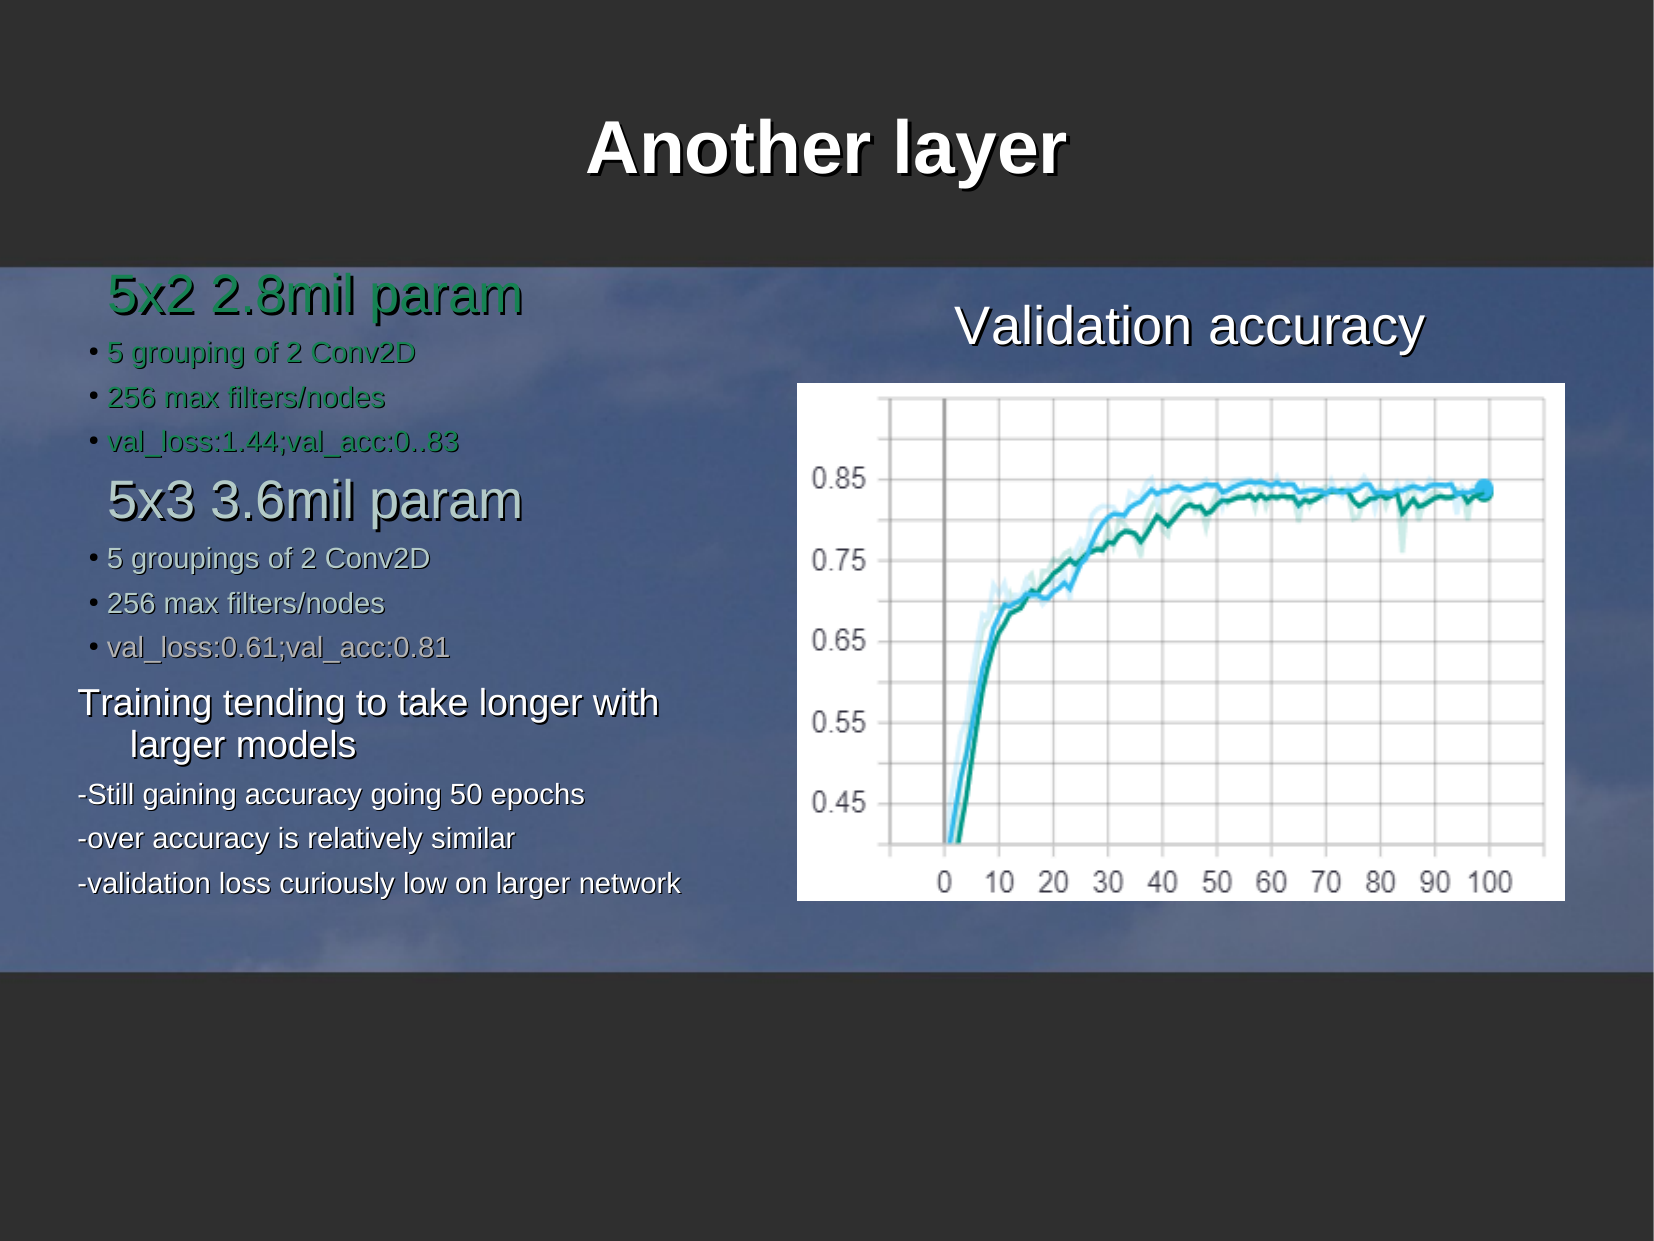

# Another layer
5x2 2.8mil param
5 grouping of 2 Conv2D
256 max filters/nodes
val_loss:1.44;val_acc:0..83
5x3 3.6mil param
5 groupings of 2 Conv2D
256 max filters/nodes
val_loss:0.61;val_acc:0.81
Validation accuracy
Training tending to take longer with larger models
-Still gaining accuracy going 50 epochs
-over accuracy is relatively similar
-validation loss curiously low on larger network